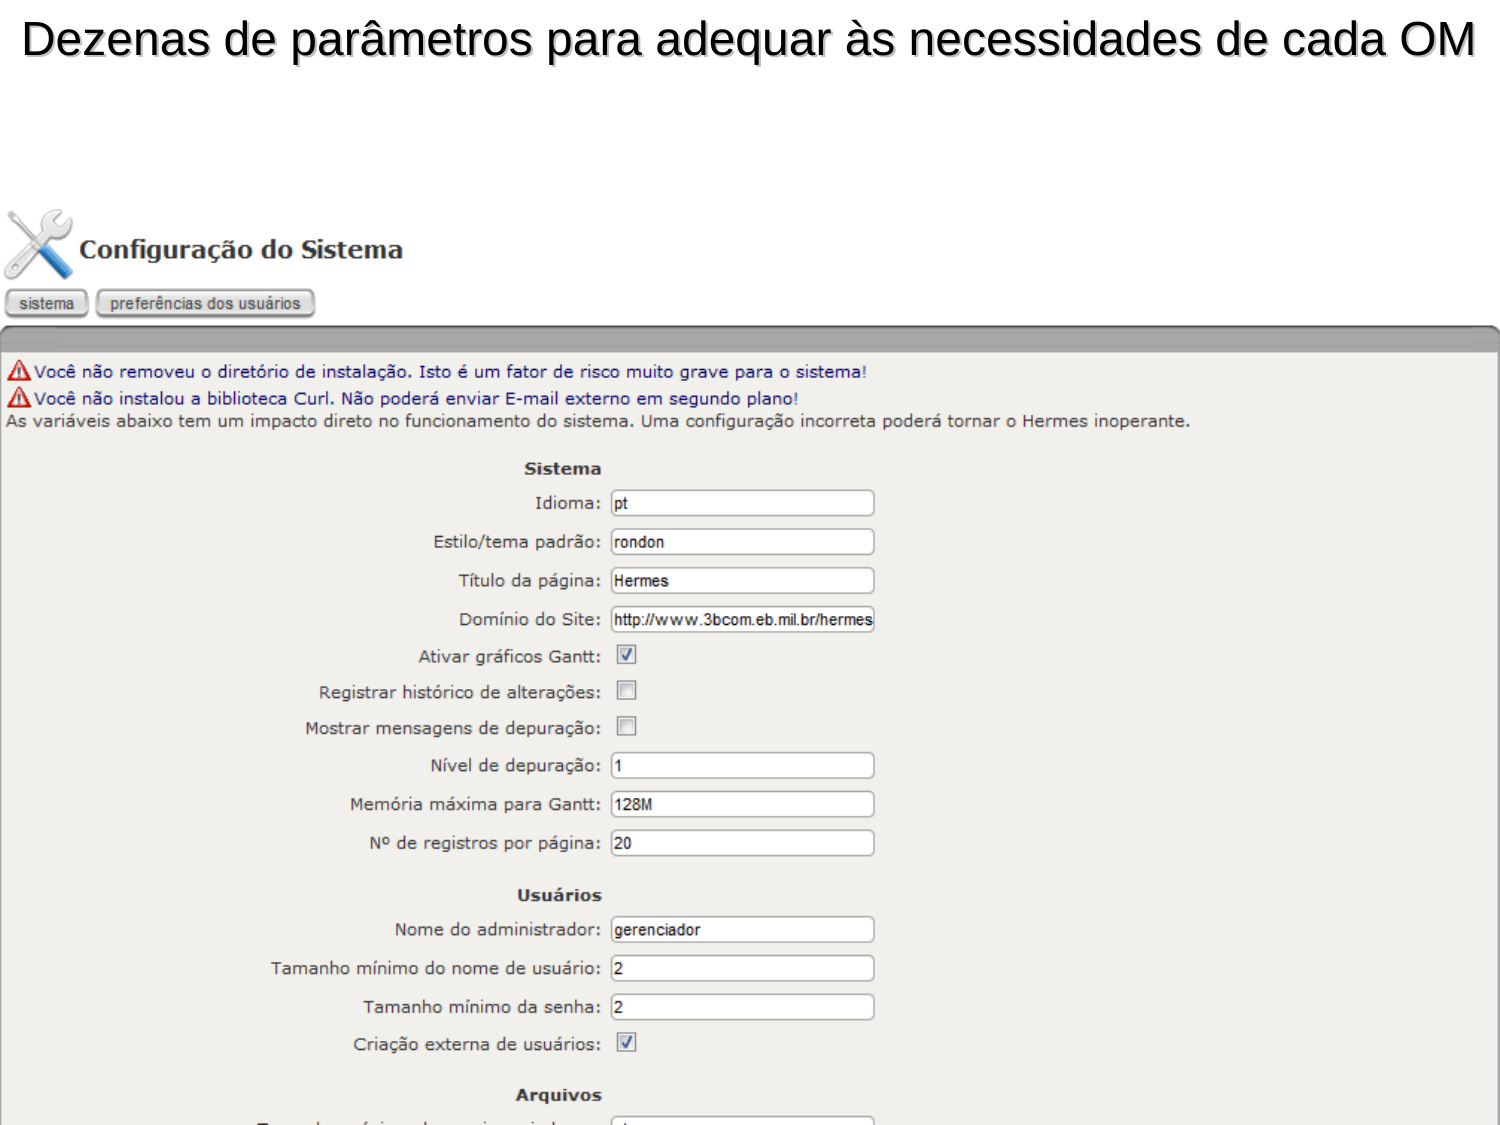

Dezenas de parâmetros para adequar às necessidades de cada OM